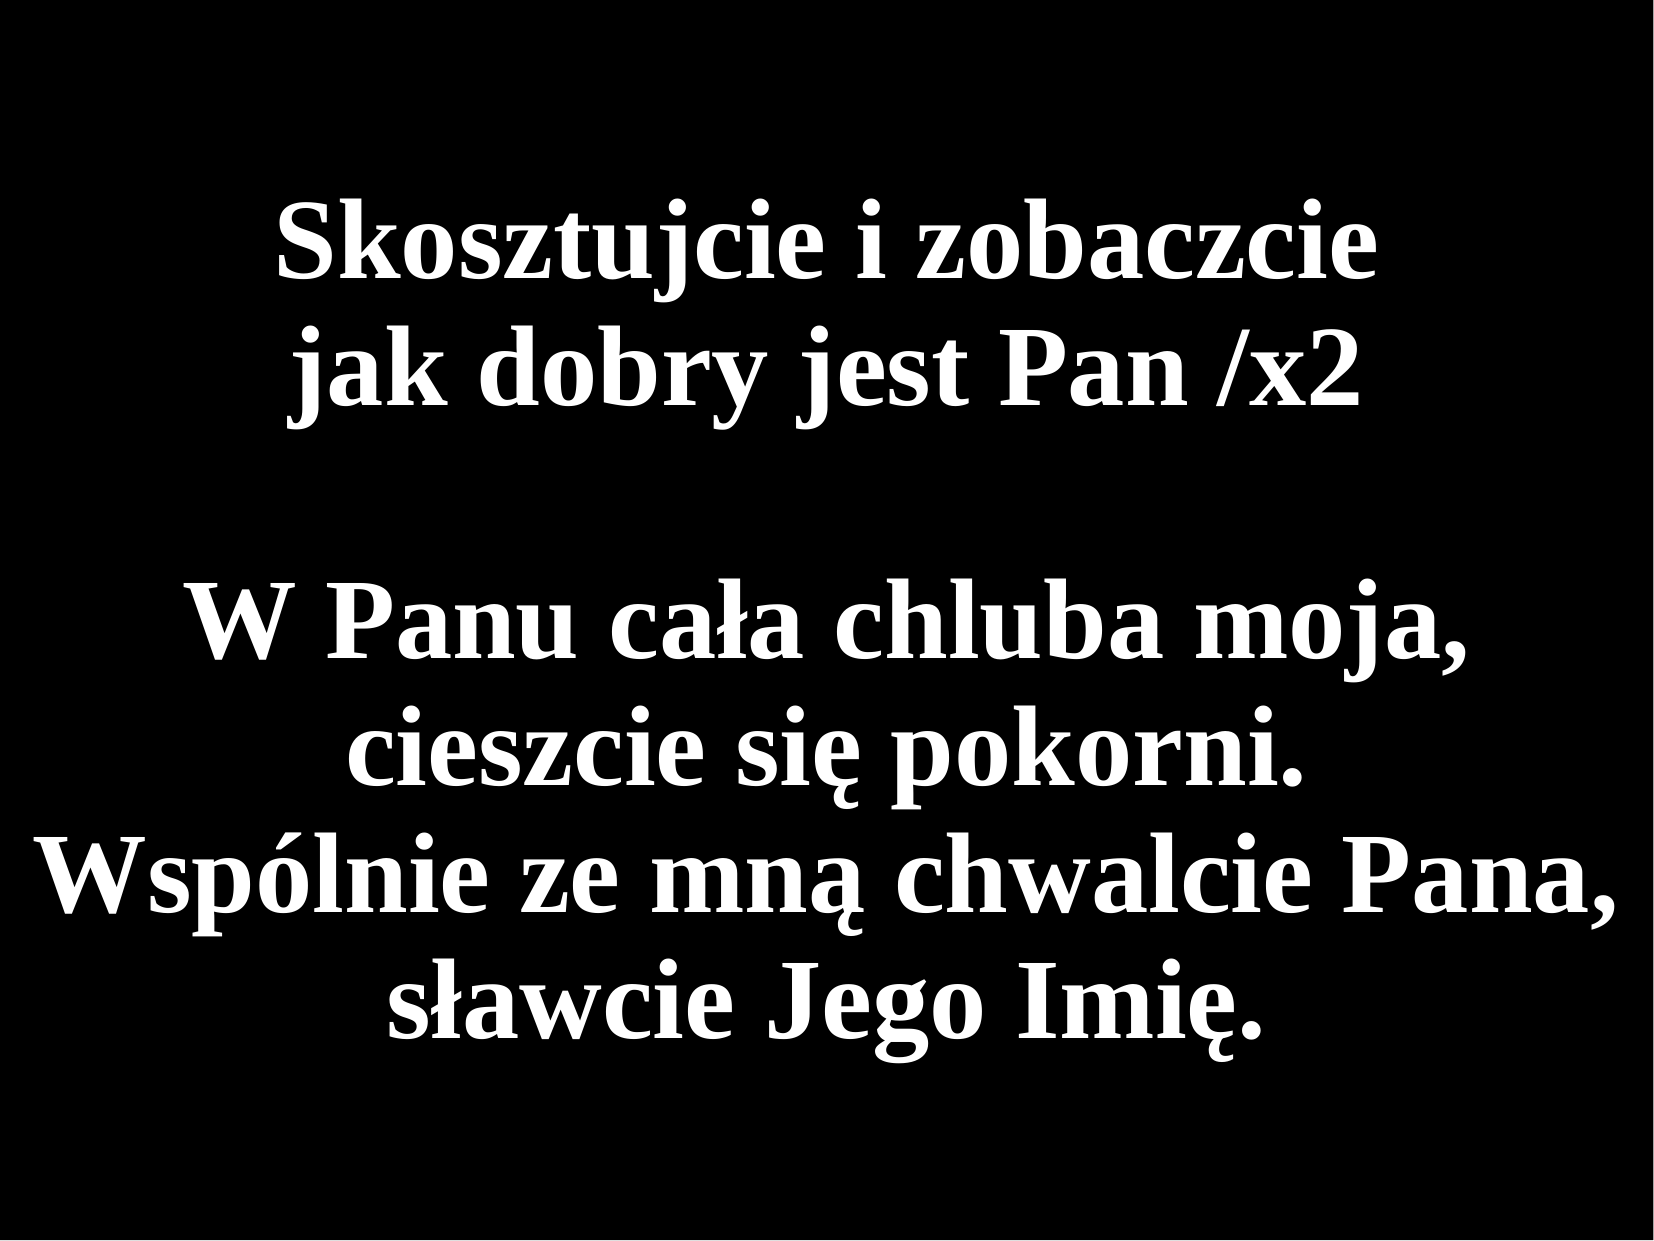

# Skosztujcie i zobaczcie jak dobry jest Pan /x2 W Panu cała chluba moja, cieszcie się pokorni. Wspólnie ze mną chwalcie Pana, sławcie Jego Imię.